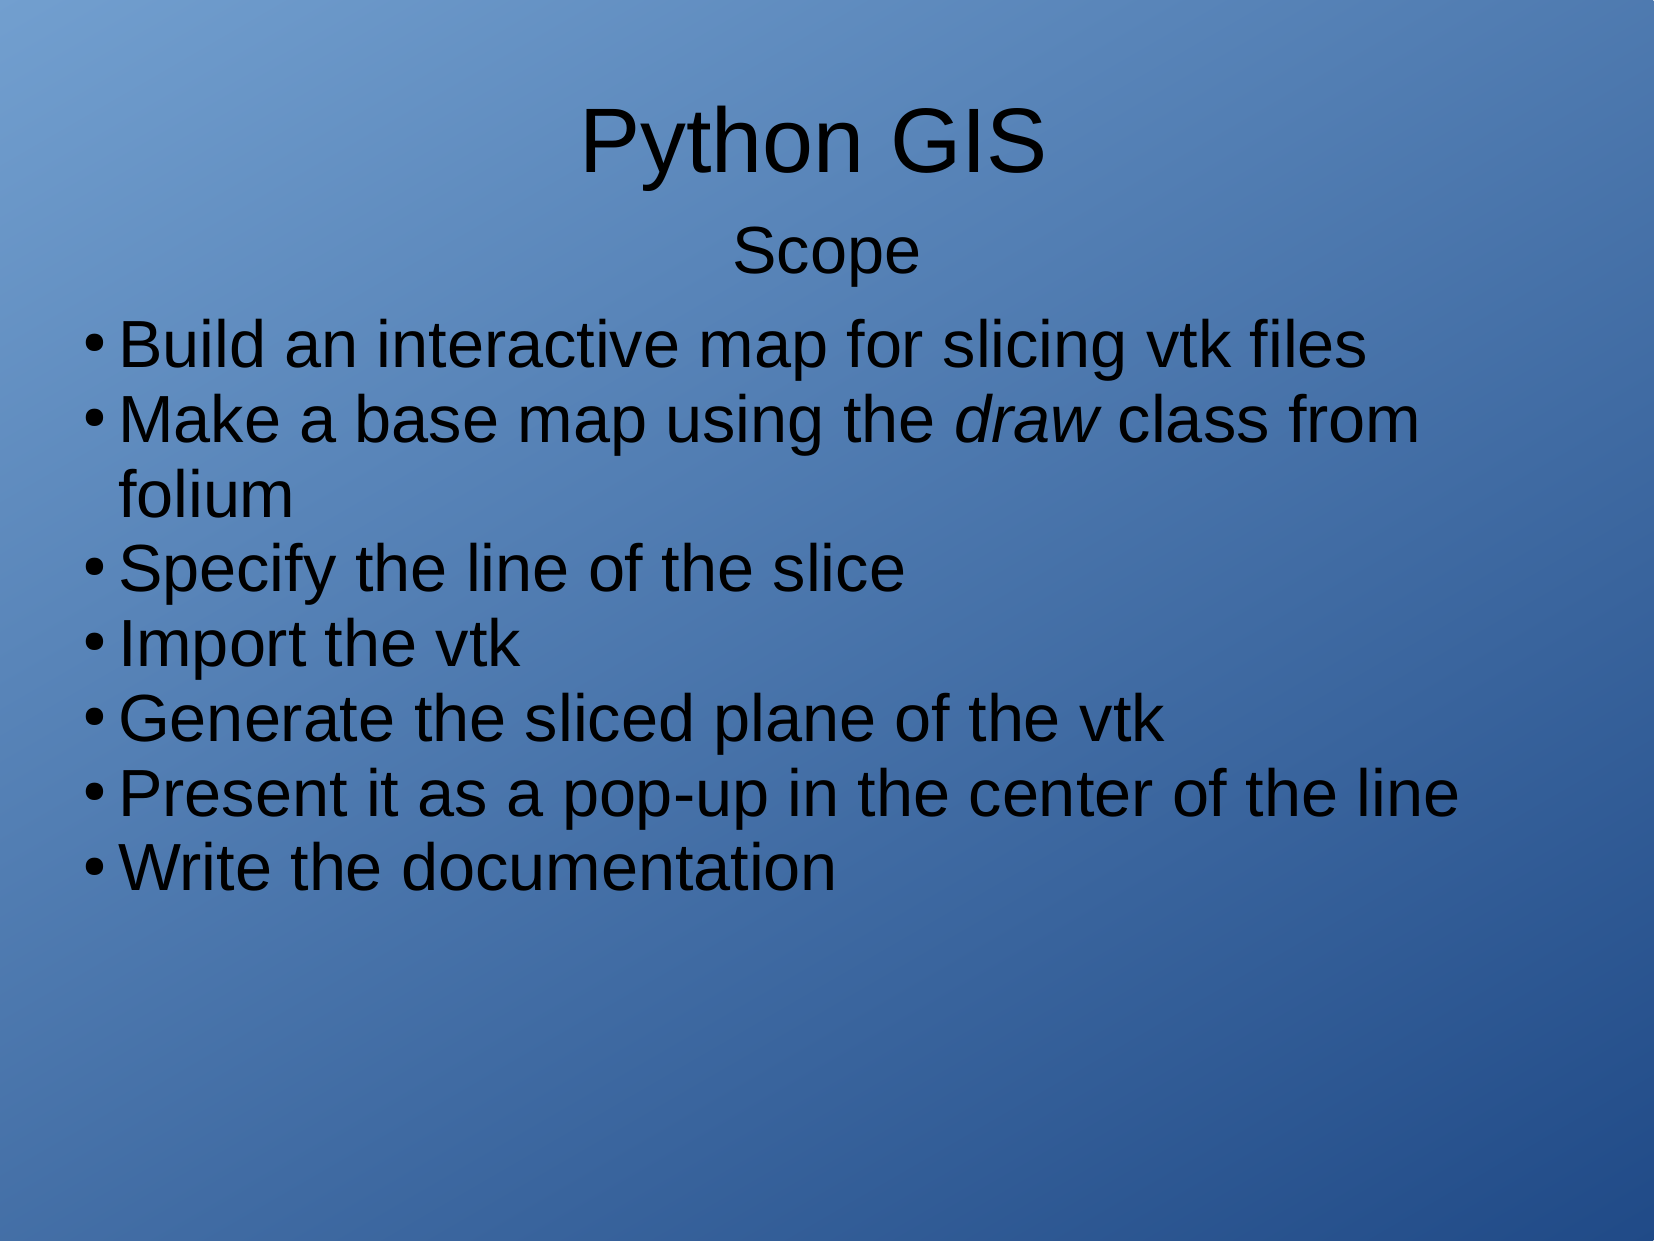

# Python GIS
Scope
Build an interactive map for slicing vtk files
Make a base map using the draw class from folium
Specify the line of the slice
Import the vtk
Generate the sliced plane of the vtk
Present it as a pop-up in the center of the line
Write the documentation